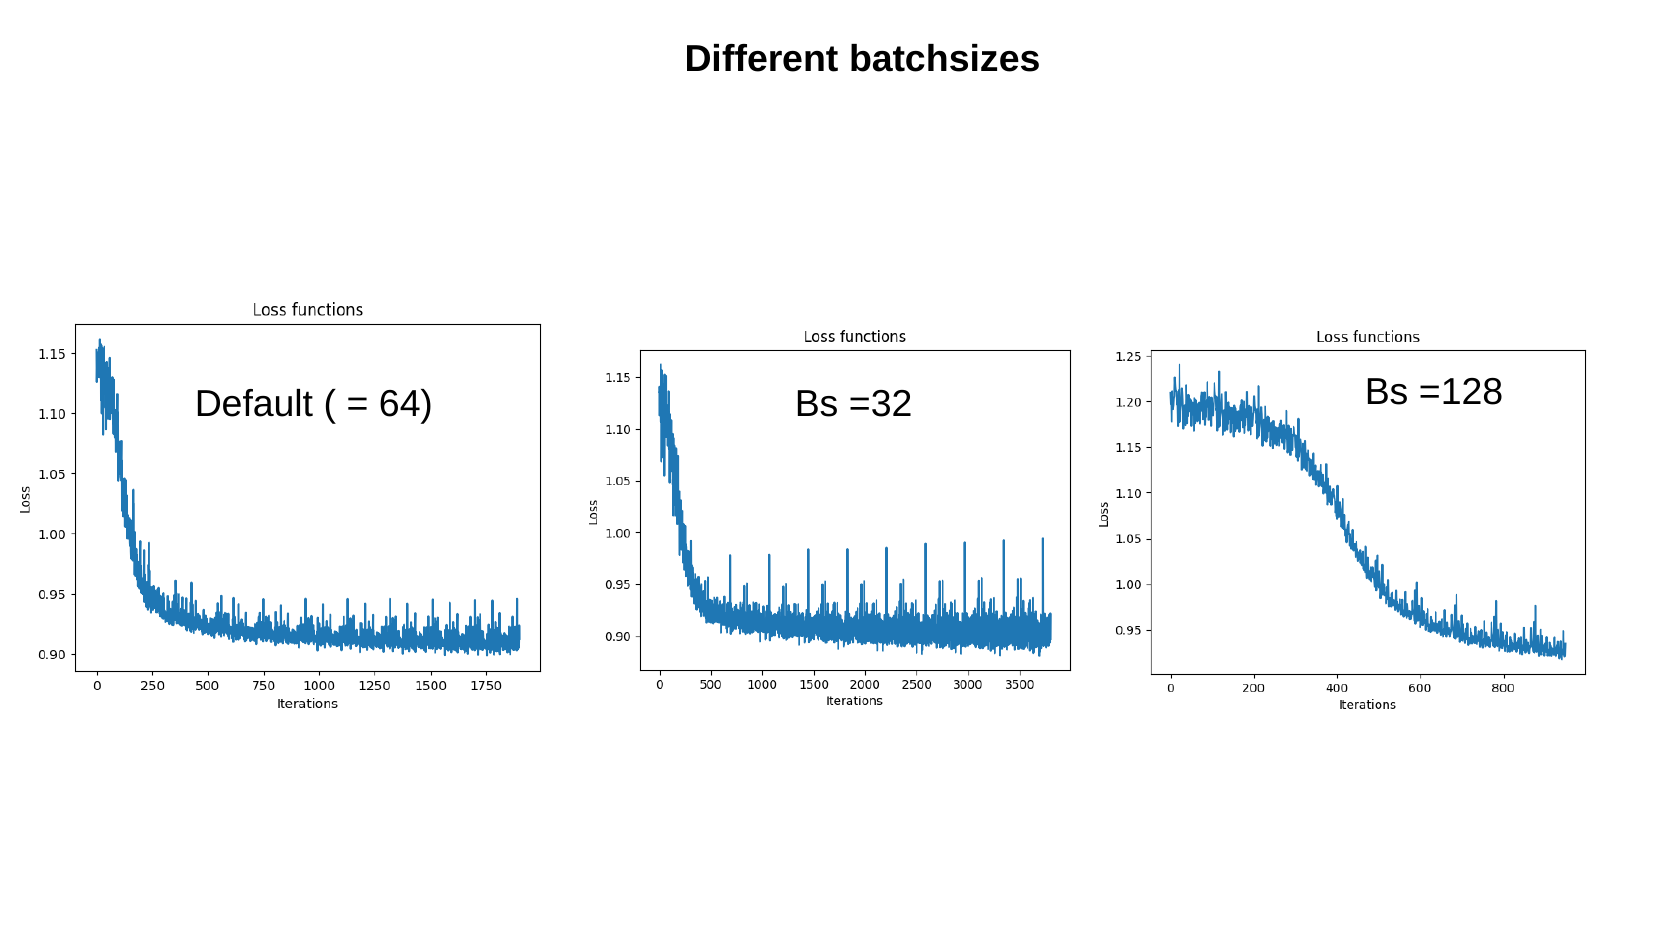

Different batchsizes
Bs =128
Default ( = 64)
Bs =32